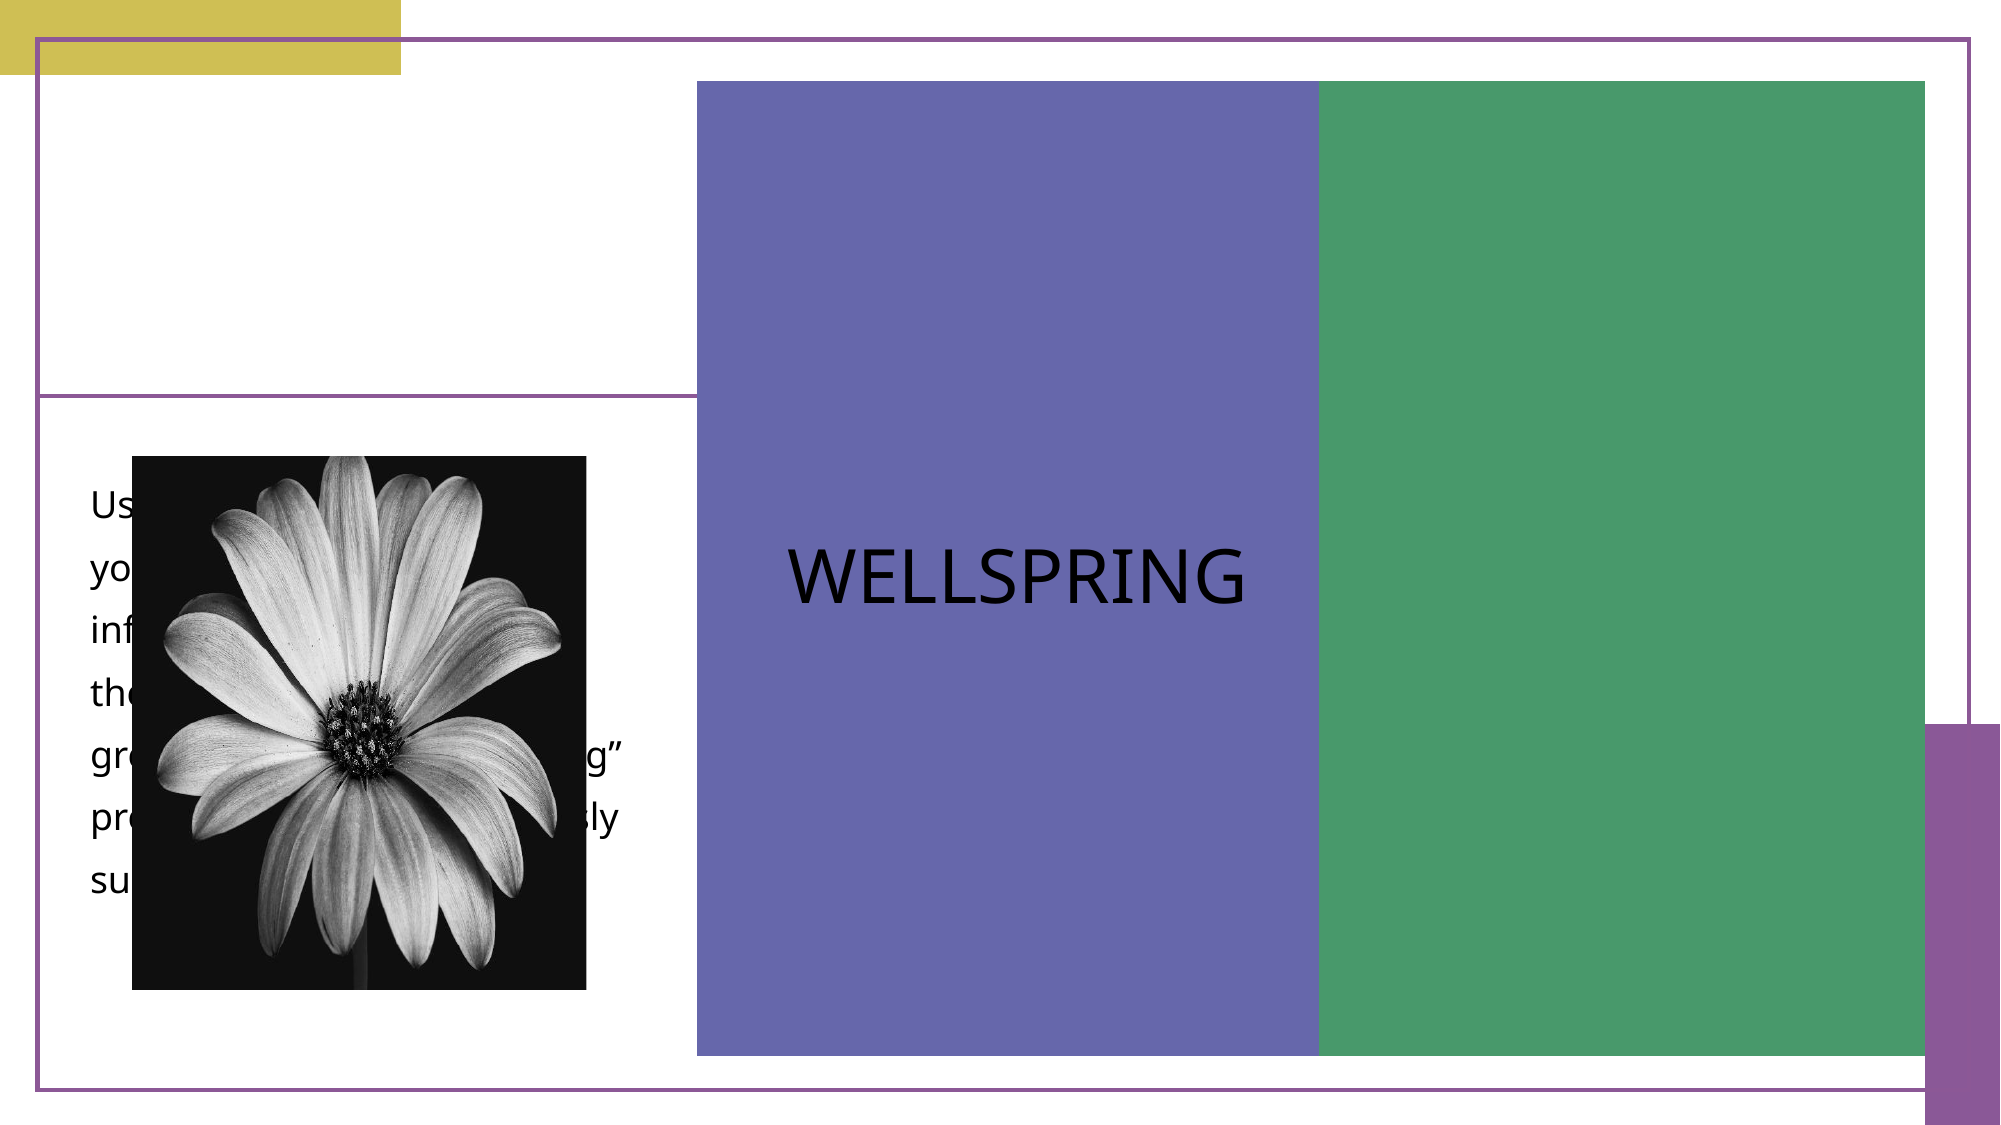

# WELLSPRING
Use this color palette when you want a blend of nature-infused hues that highlight the compatibility of the greens and the “health giving” properties of these deliciously subtle and nourishing hues.